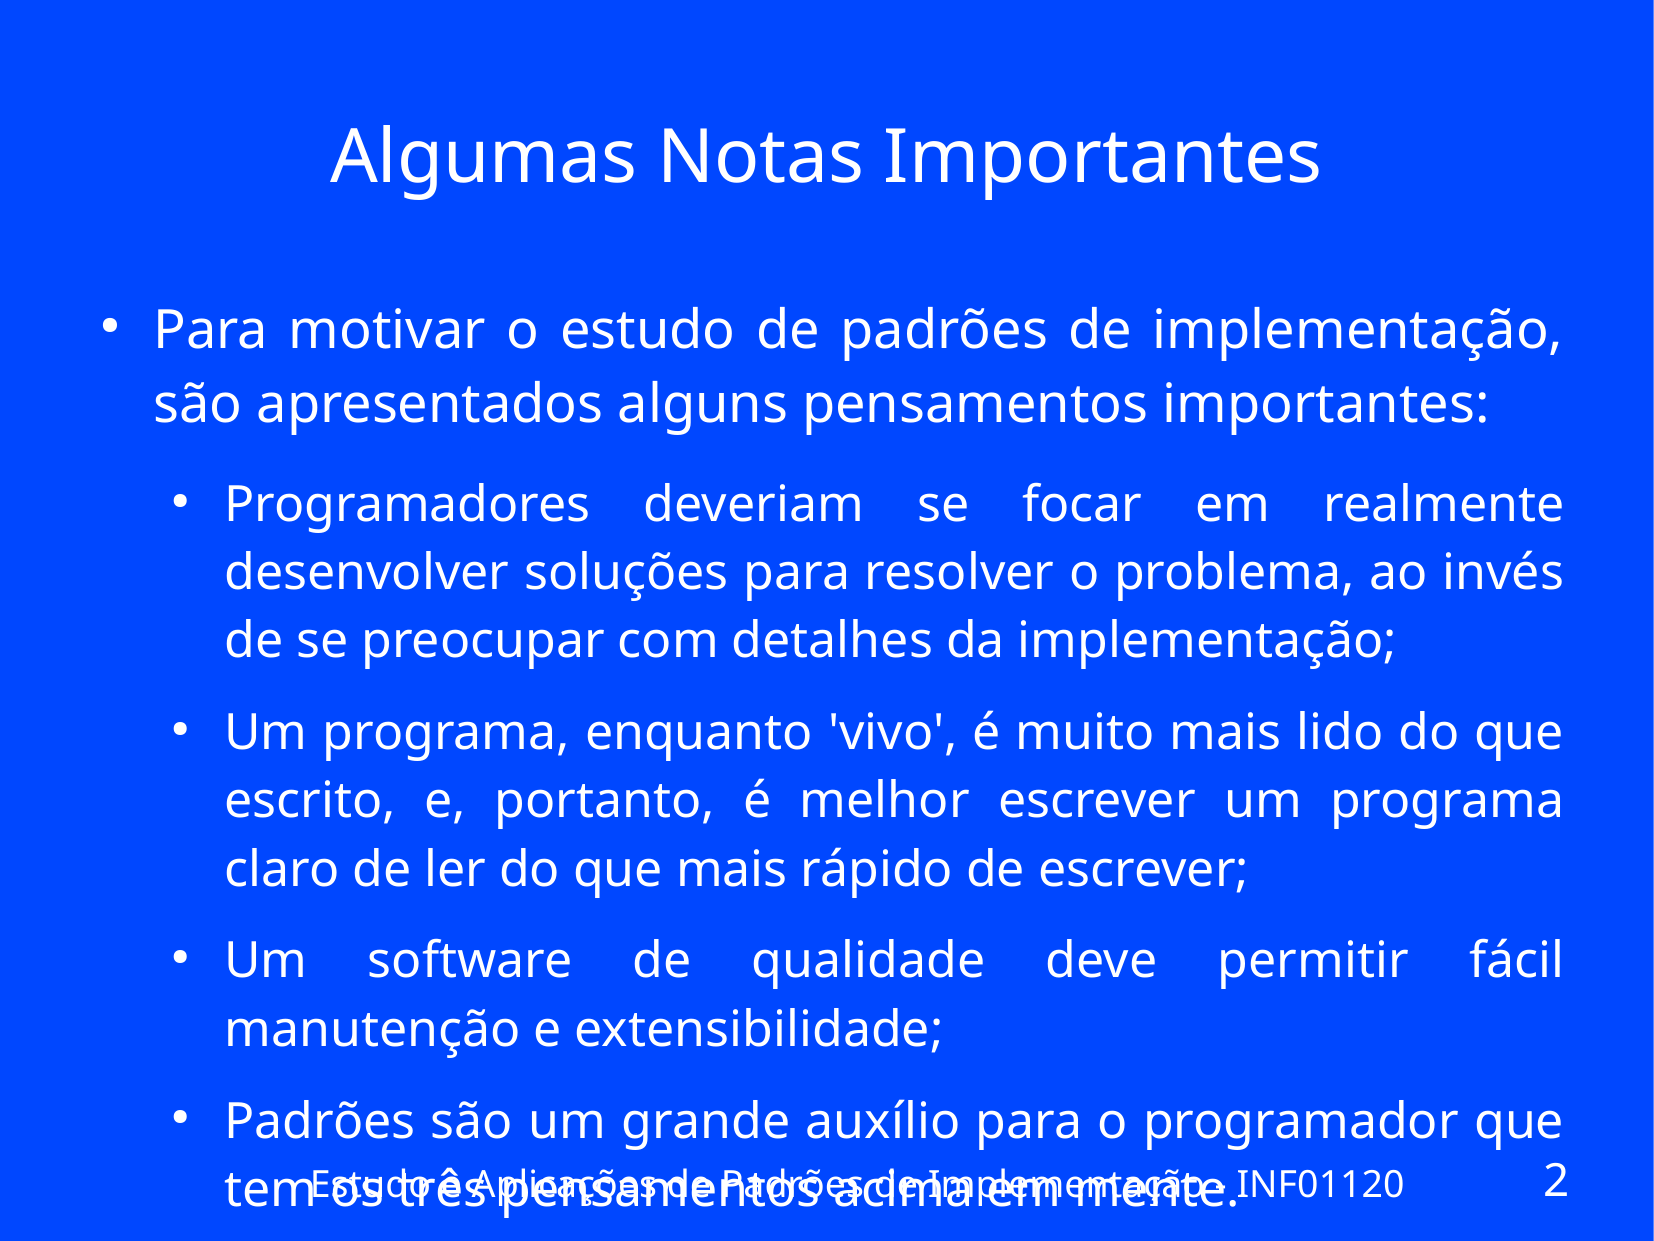

# Algumas Notas Importantes
Para motivar o estudo de padrões de implementação, são apresentados alguns pensamentos importantes:
Programadores deveriam se focar em realmente desenvolver soluções para resolver o problema, ao invés de se preocupar com detalhes da implementação;
Um programa, enquanto 'vivo', é muito mais lido do que escrito, e, portanto, é melhor escrever um programa claro de ler do que mais rápido de escrever;
Um software de qualidade deve permitir fácil manutenção e extensibilidade;
Padrões são um grande auxílio para o programador que tem os três pensamentos acima em mente.